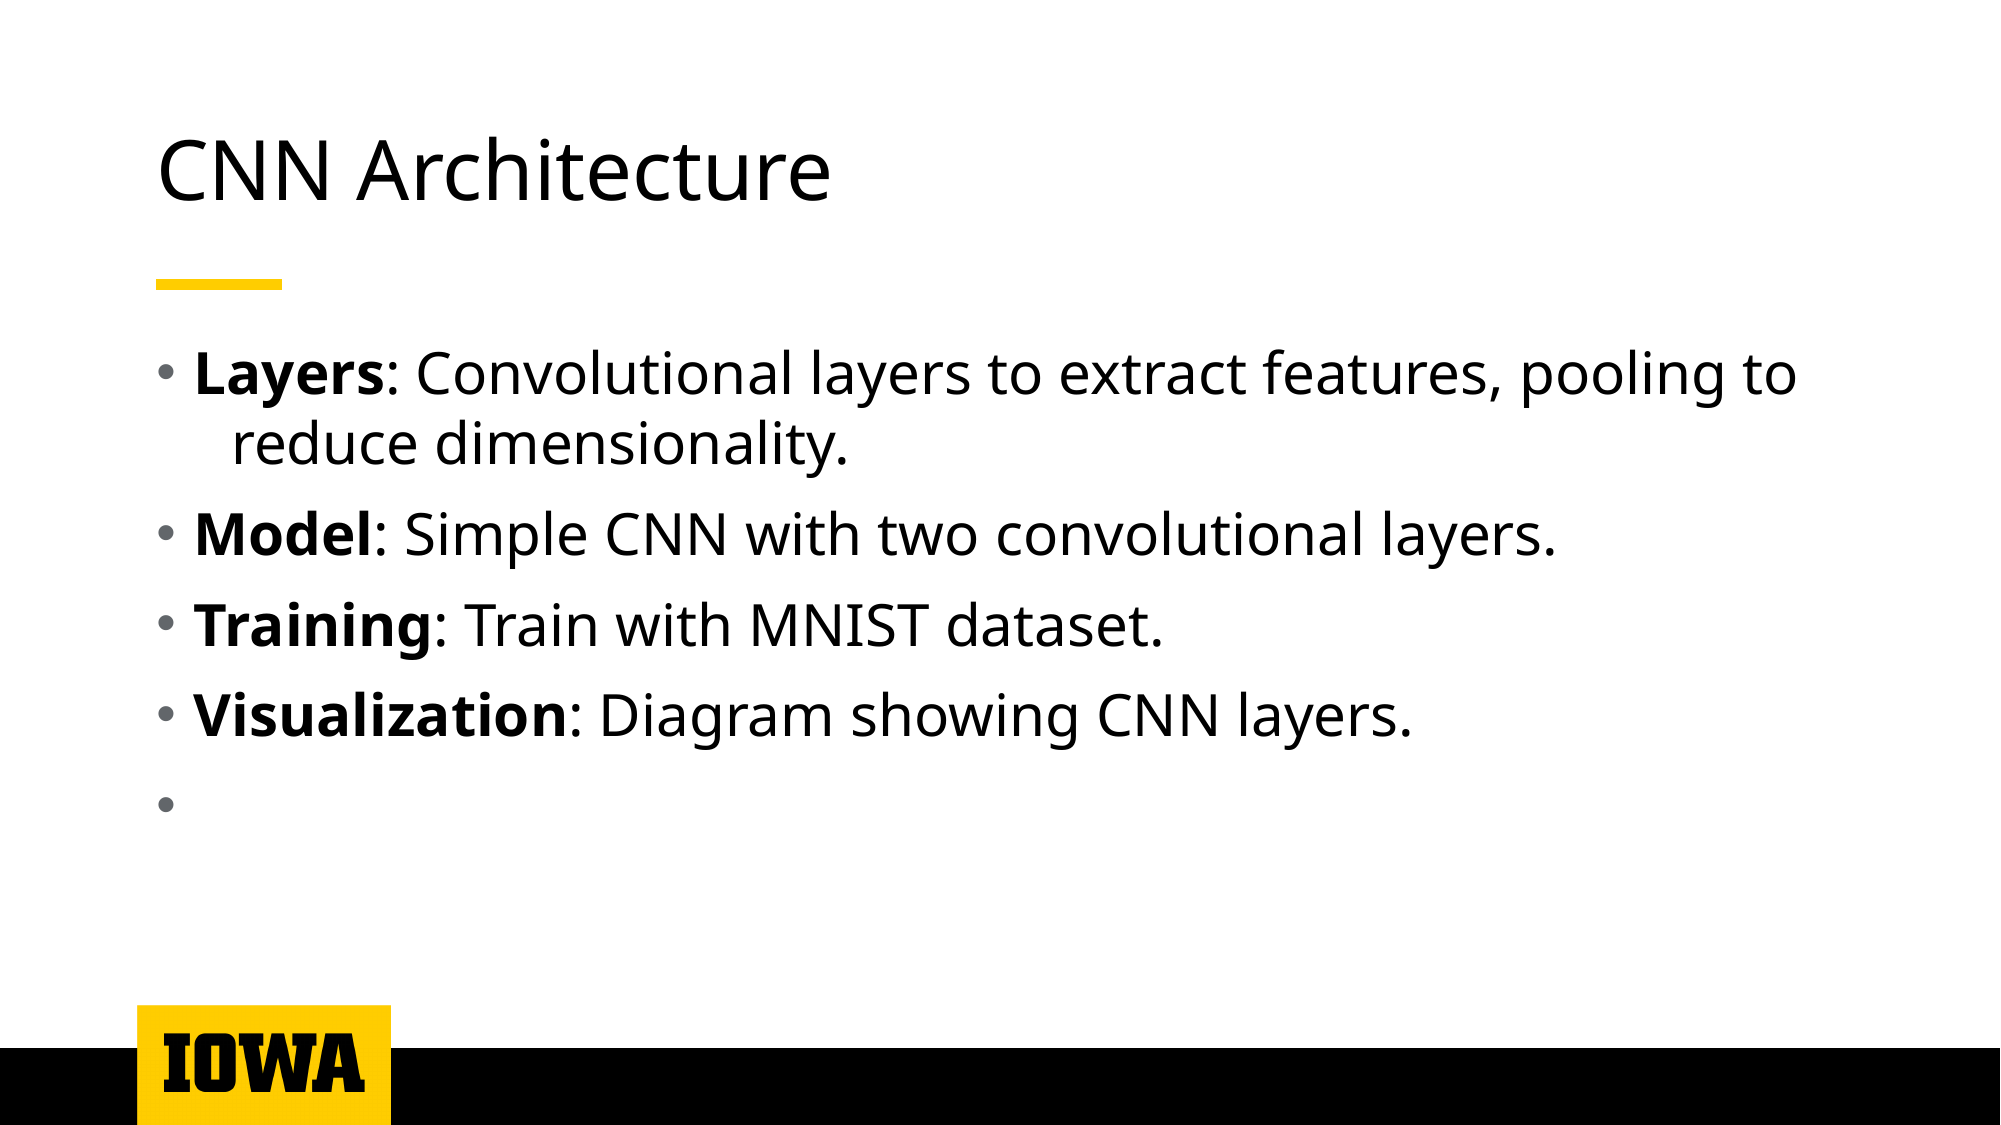

# CNN Architecture
Layers: Convolutional layers to extract features, pooling to reduce dimensionality.
Model: Simple CNN with two convolutional layers.
Training: Train with MNIST dataset.
Visualization: Diagram showing CNN layers.